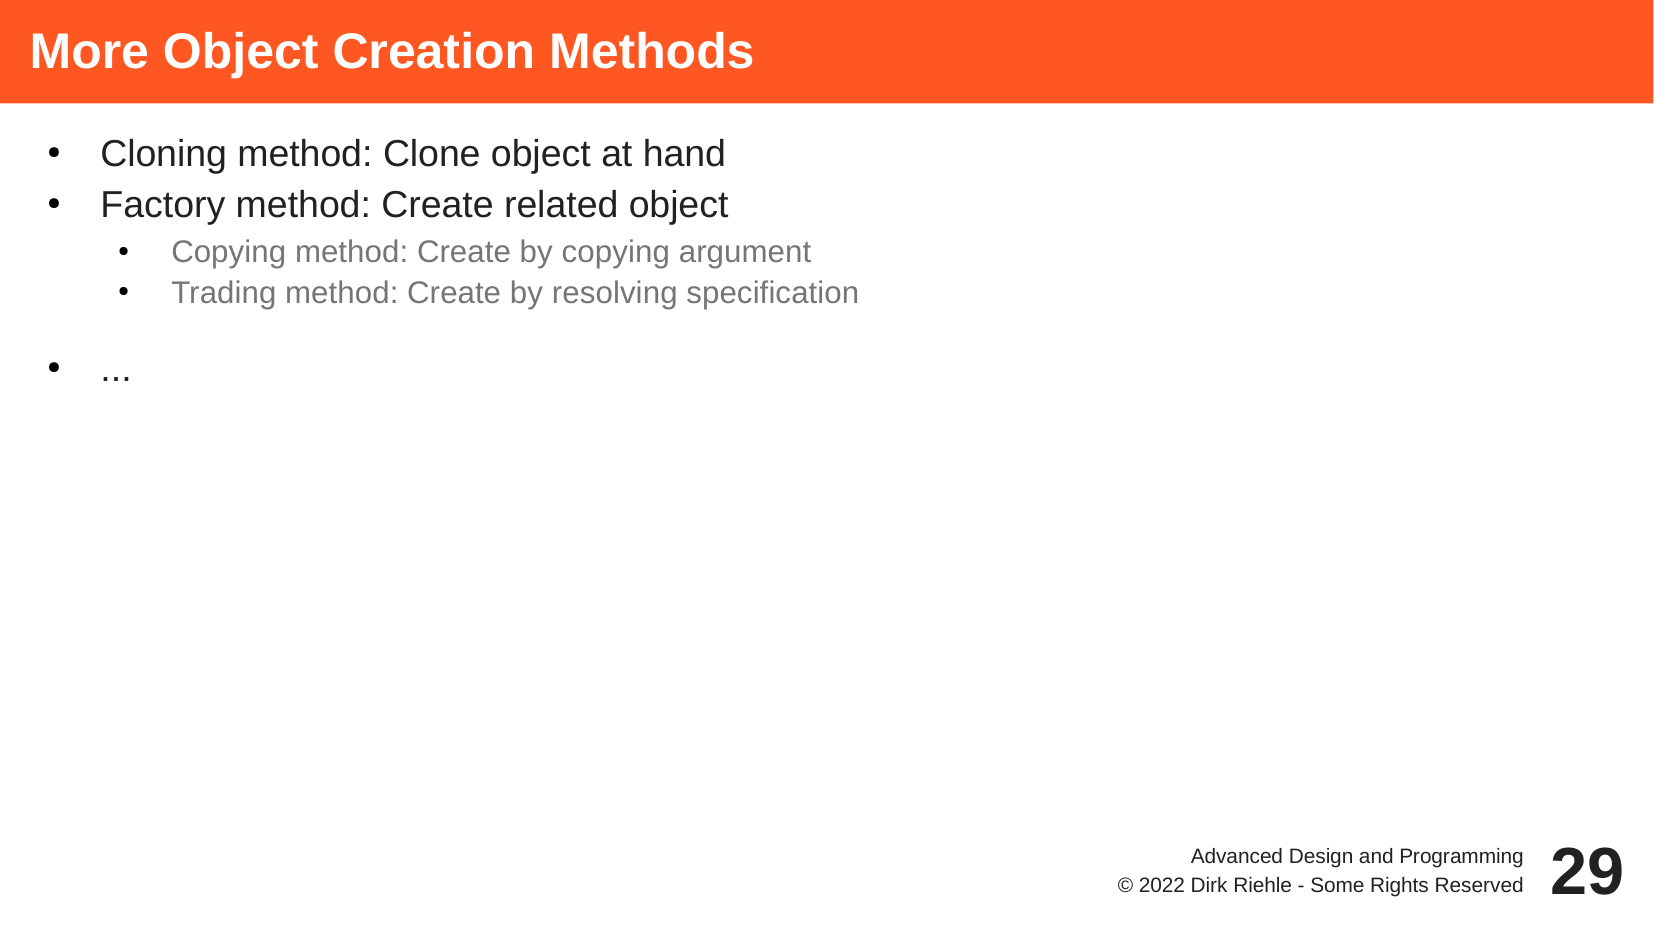

# More Object Creation Methods
Cloning method: Clone object at hand
Factory method: Create related object
Copying method: Create by copying argument
Trading method: Create by resolving specification
...
Advanced Design and Programming
29
© 2022 Dirk Riehle - Some Rights Reserved